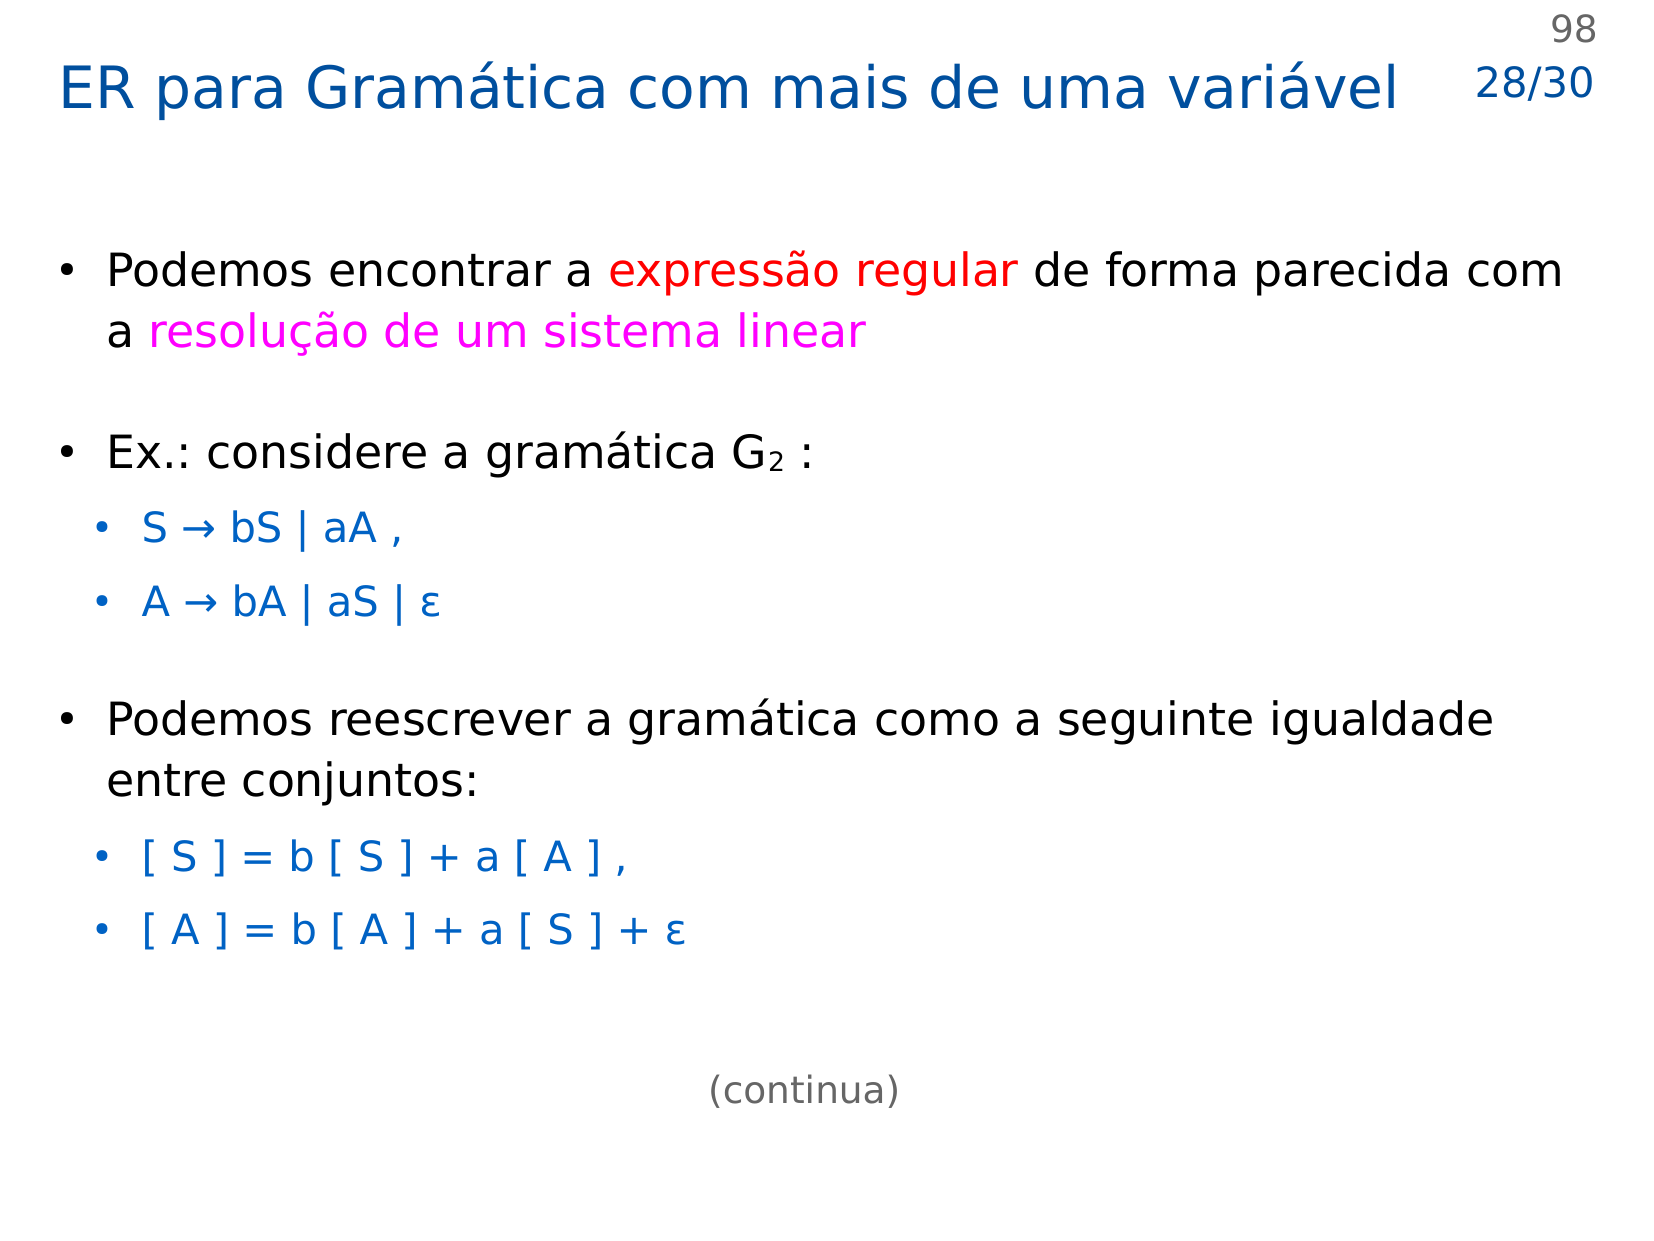

98
# ER para Gramática com mais de uma variável
28
Podemos encontrar a expressão regular de forma parecida com a resolução de um sistema linear
Ex.: considere a gramática G2 :
S → bS | aA ,
A → bA | aS | ε
Podemos reescrever a gramática como a seguinte igualdade entre conjuntos:
[ S ] = b [ S ] + a [ A ] ,
[ A ] = b [ A ] + a [ S ] + ε
(continua)